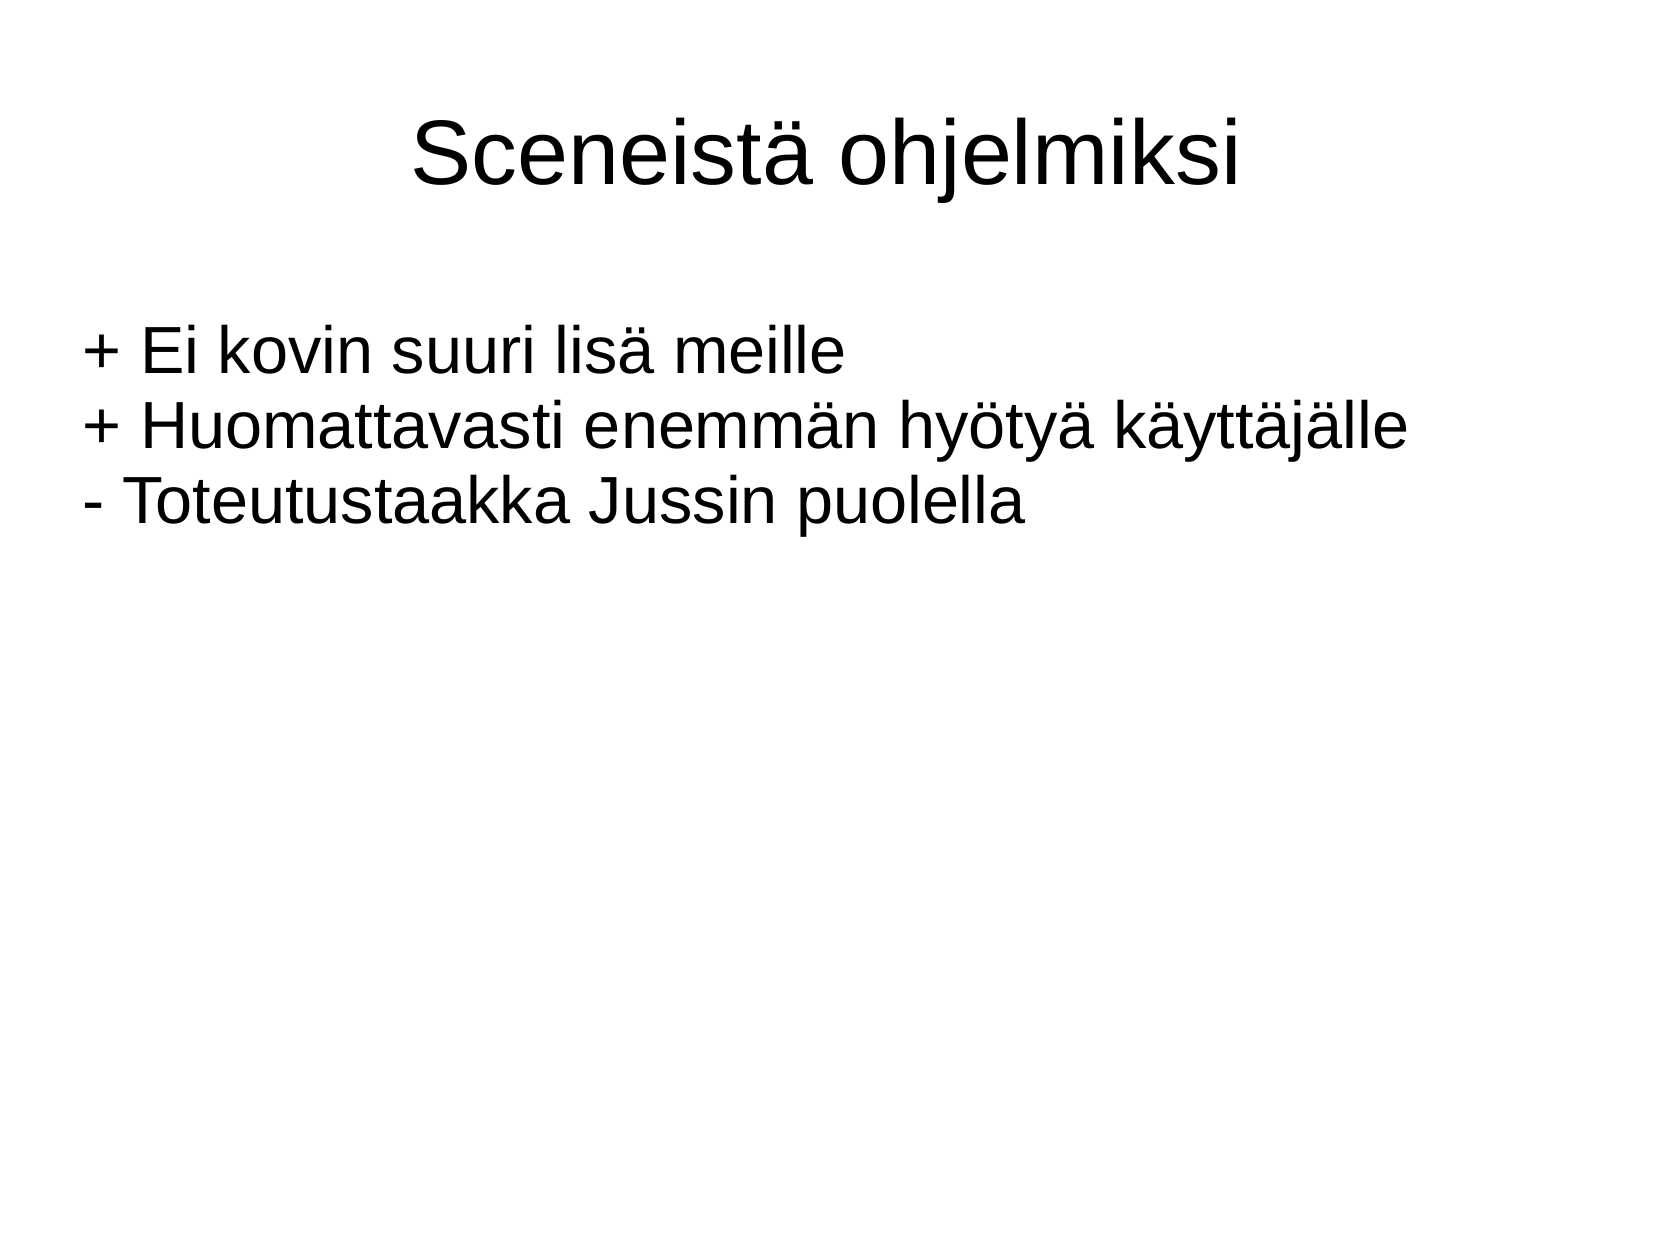

# Sceneistä ohjelmiksi
+ Ei kovin suuri lisä meille
+ Huomattavasti enemmän hyötyä käyttäjälle
- Toteutustaakka Jussin puolella